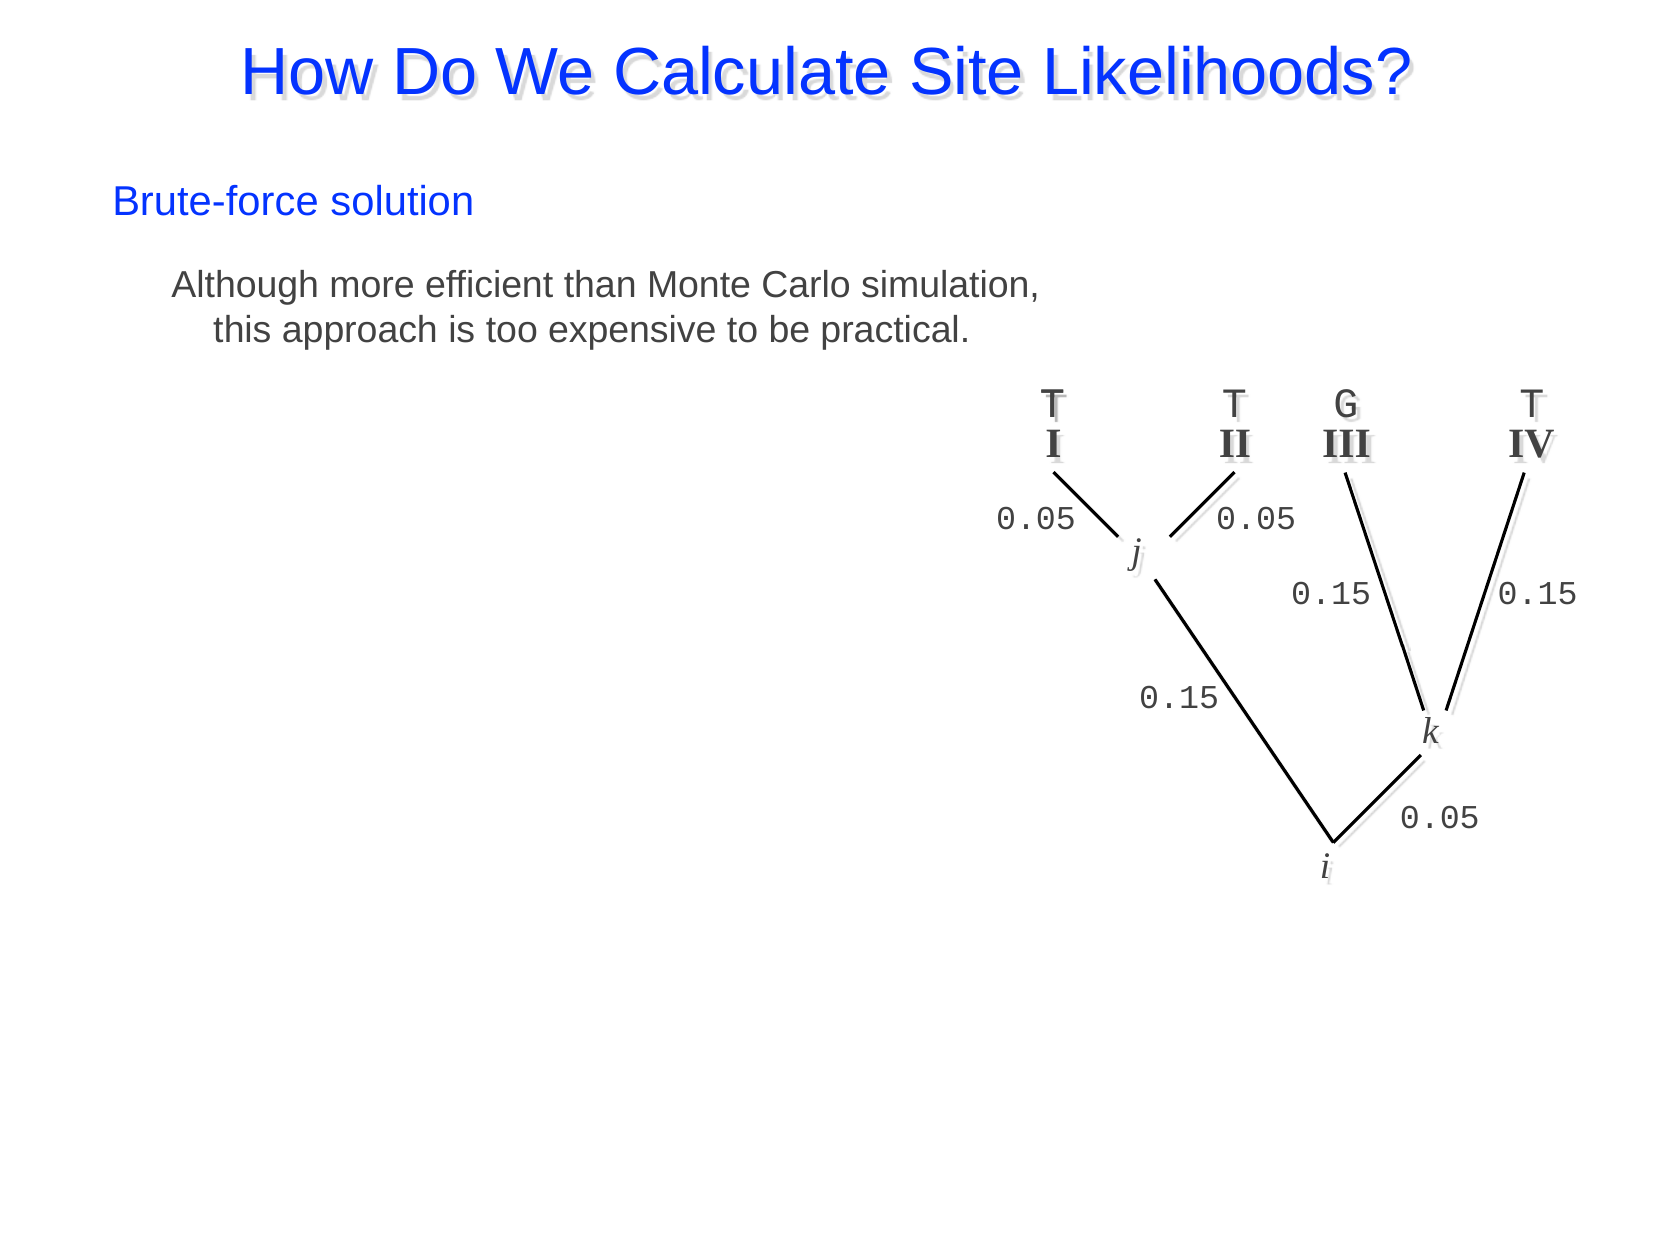

How Do We Calculate Site Likelihoods?
Brute-force solution
Although more efficient than Monte Carlo simulation,
 this approach is too expensive to be practical.
T
T
T
G
T
I
II
III
IV
0.05
0.05
j
0.15
0.15
0.15
k
0.05
i